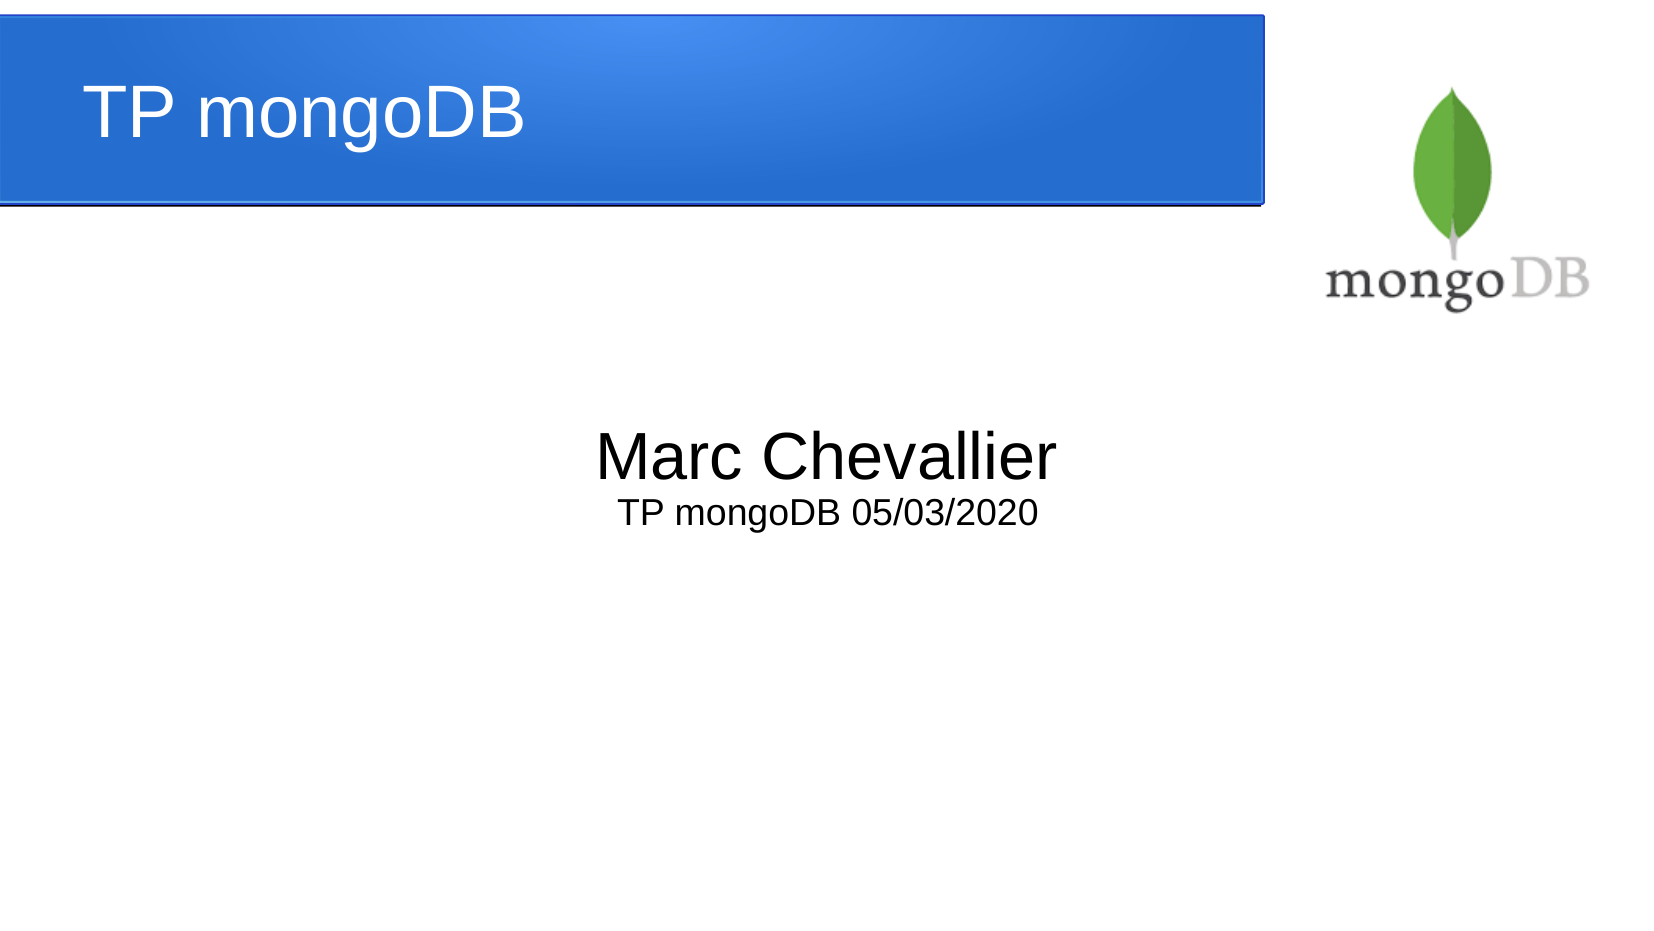

# TP mongoDB
Marc Chevallier
TP mongoDB 05/03/2020